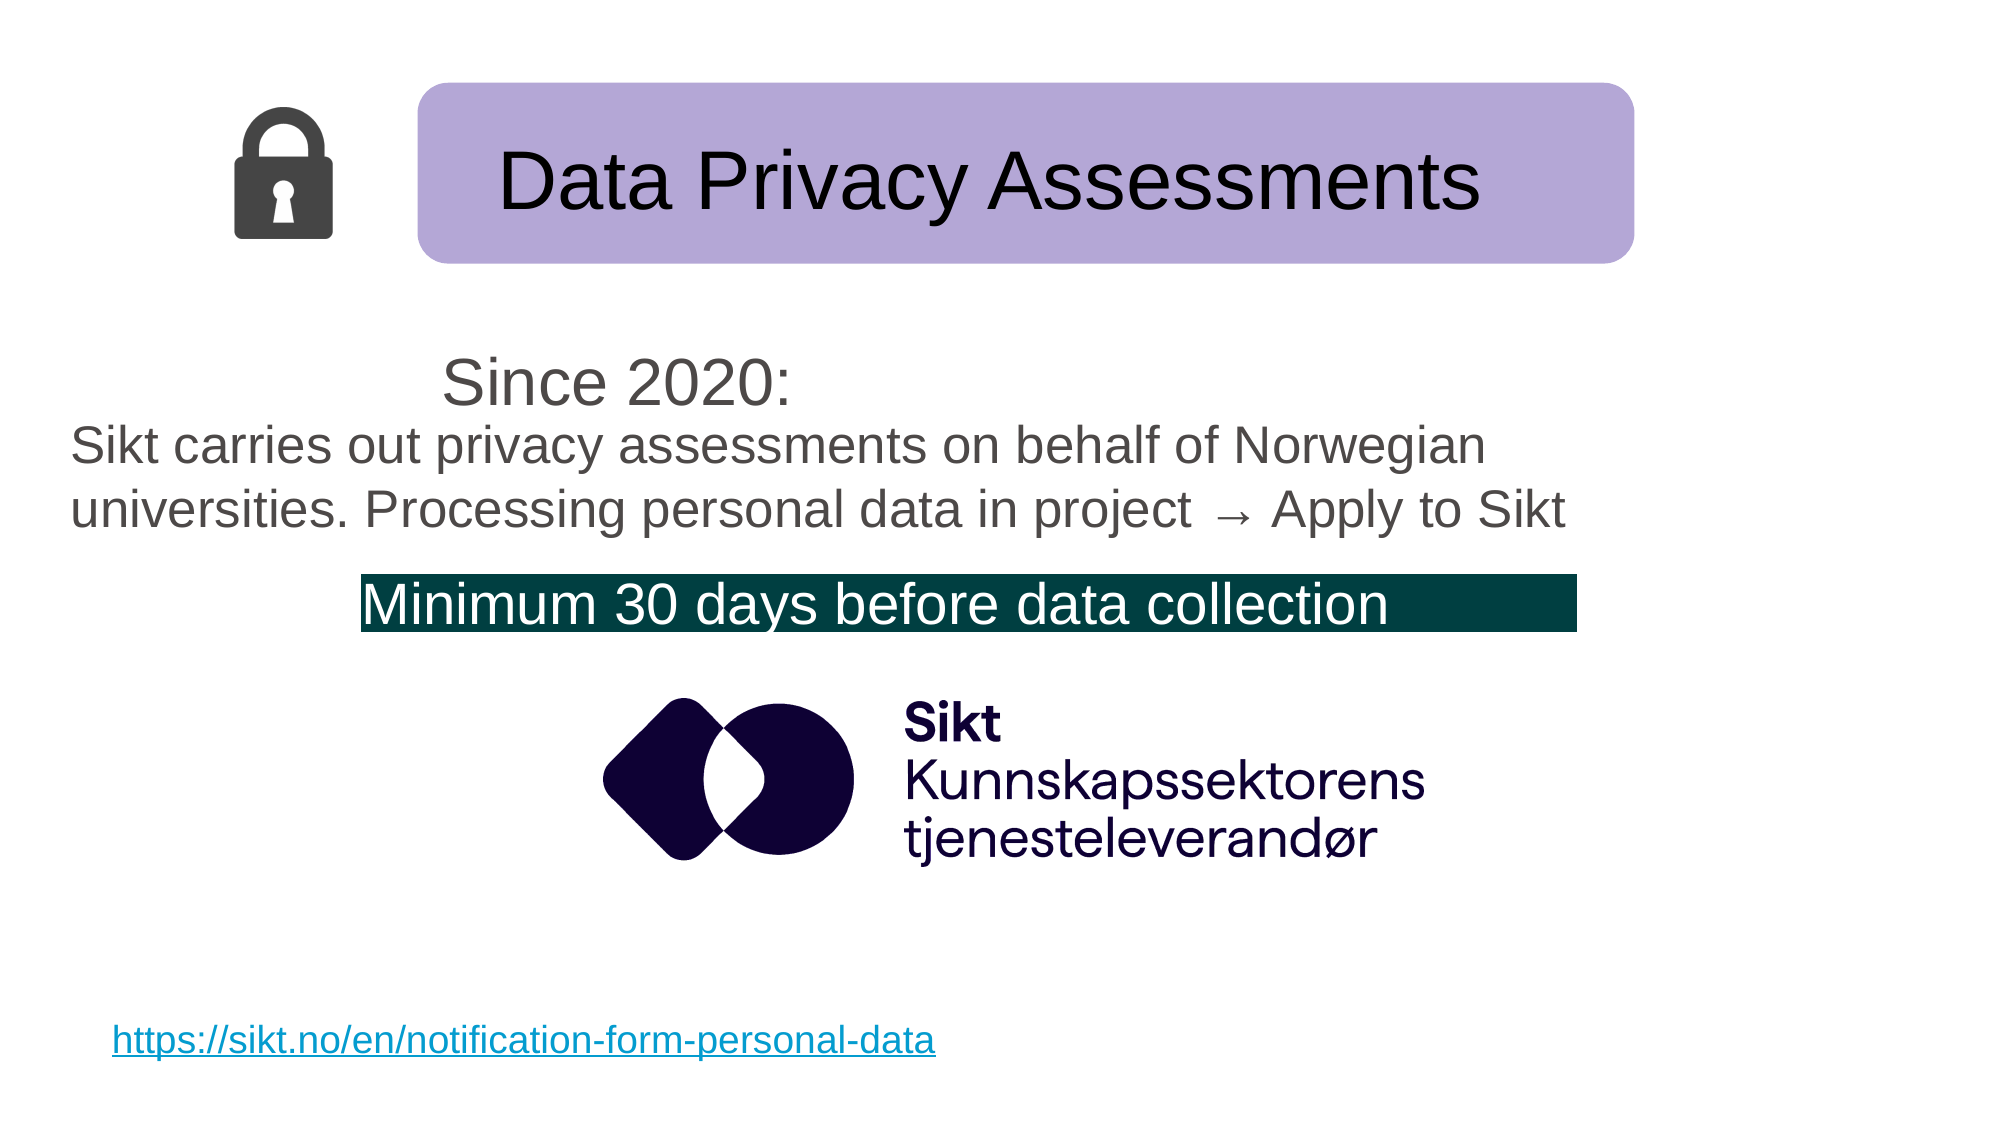

Data Privacy Assessments
Since 2020:
Sikt carries out privacy assessments on behalf of Norwegian universities. Processing personal data in project → Apply to Sikt
Minimum 30 days before data collection starts
https://sikt.no/en/notification-form-personal-data